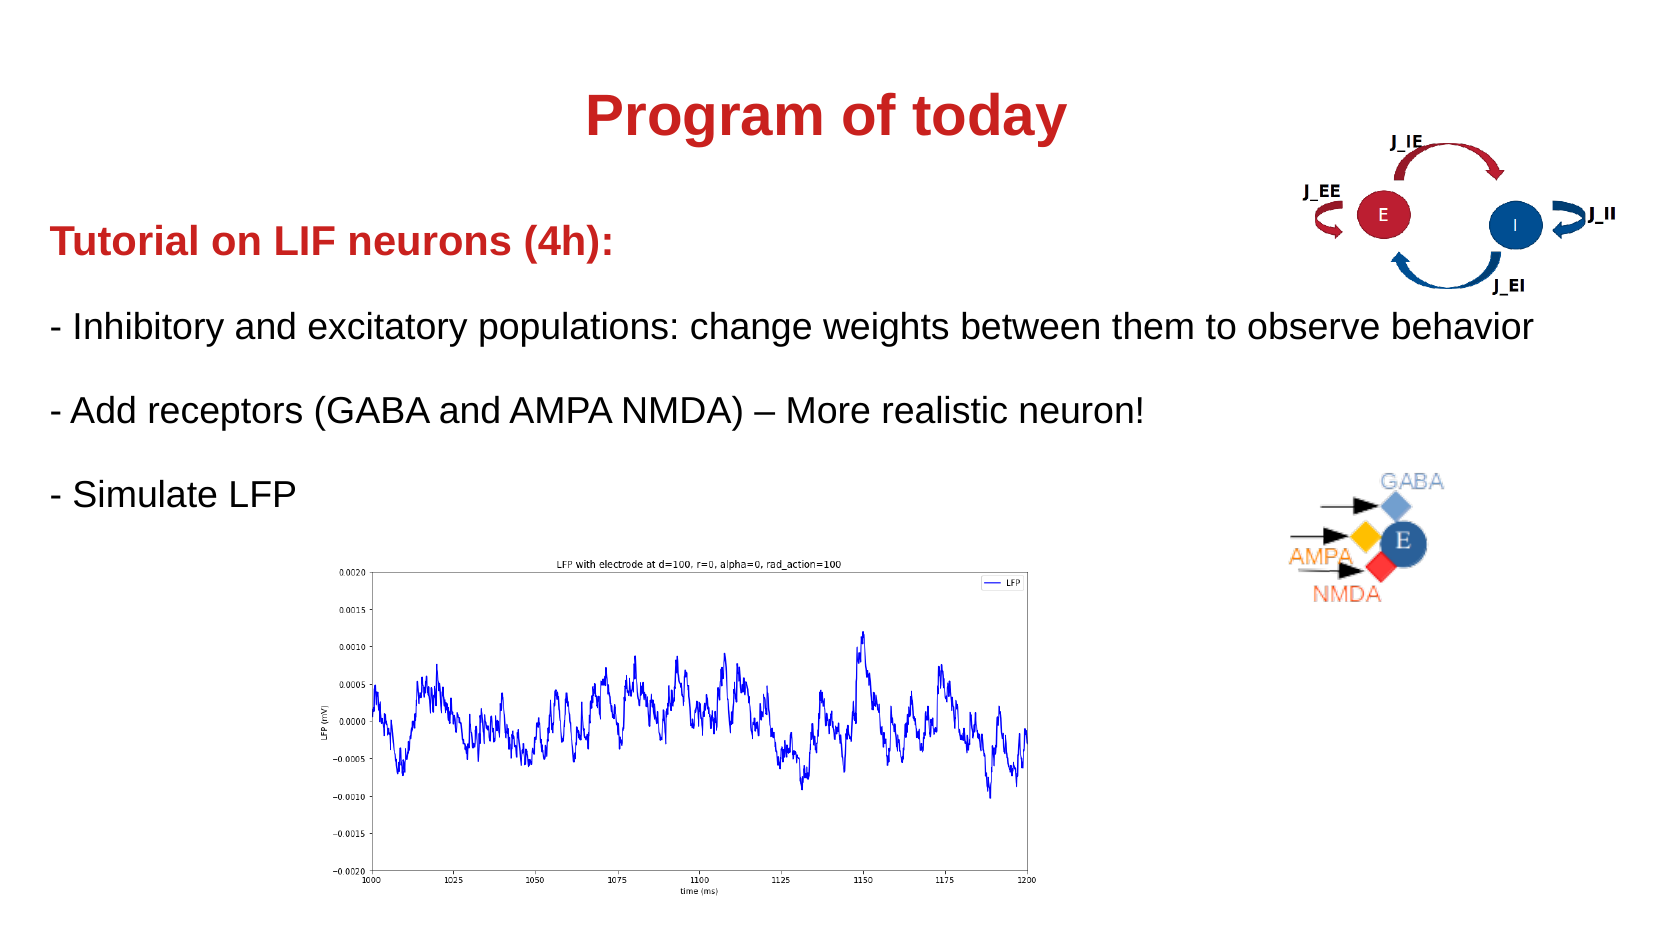

# Program of today
Tutorial on LIF neurons (4h):
- Inhibitory and excitatory populations: change weights between them to observe behavior
- Add receptors (GABA and AMPA NMDA) – More realistic neuron!
- Simulate LFP